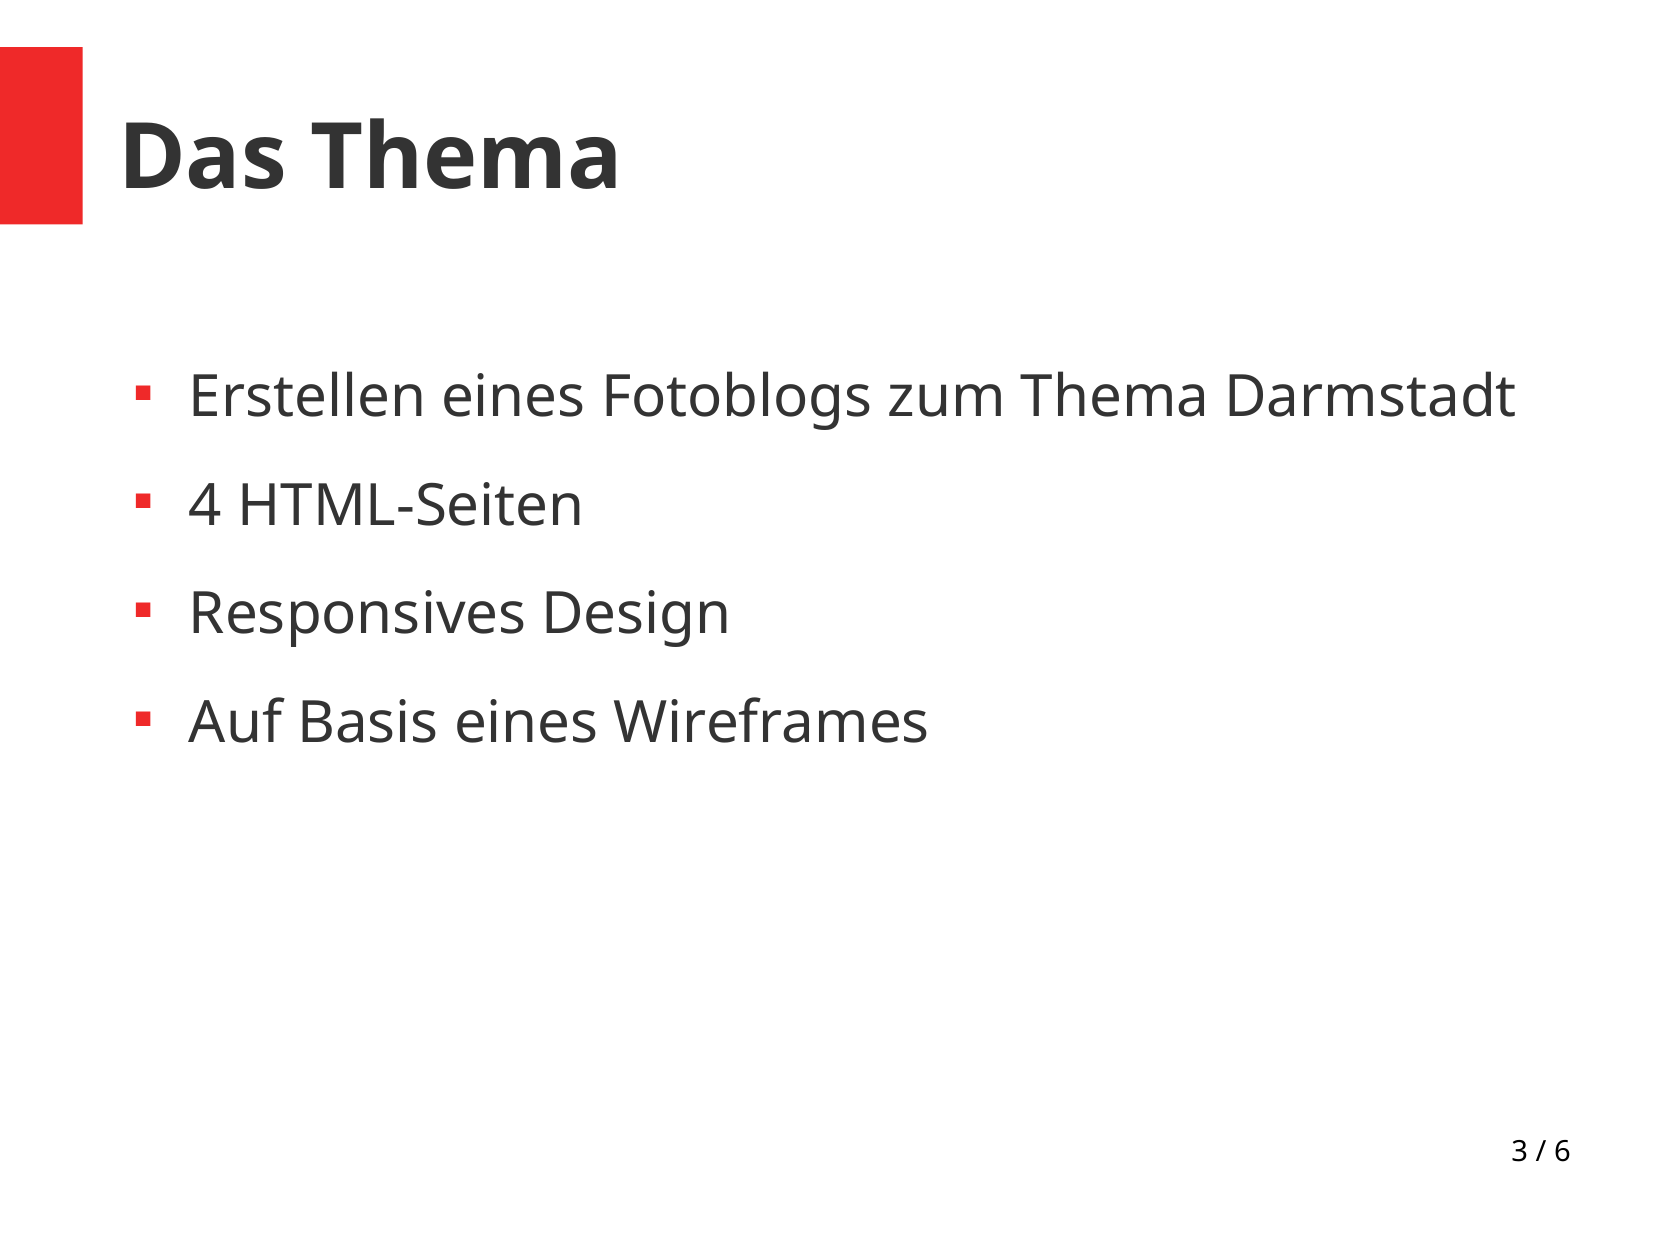

# Das Thema
Erstellen eines Fotoblogs zum Thema Darmstadt
4 HTML-Seiten
Responsives Design
Auf Basis eines Wireframes
3